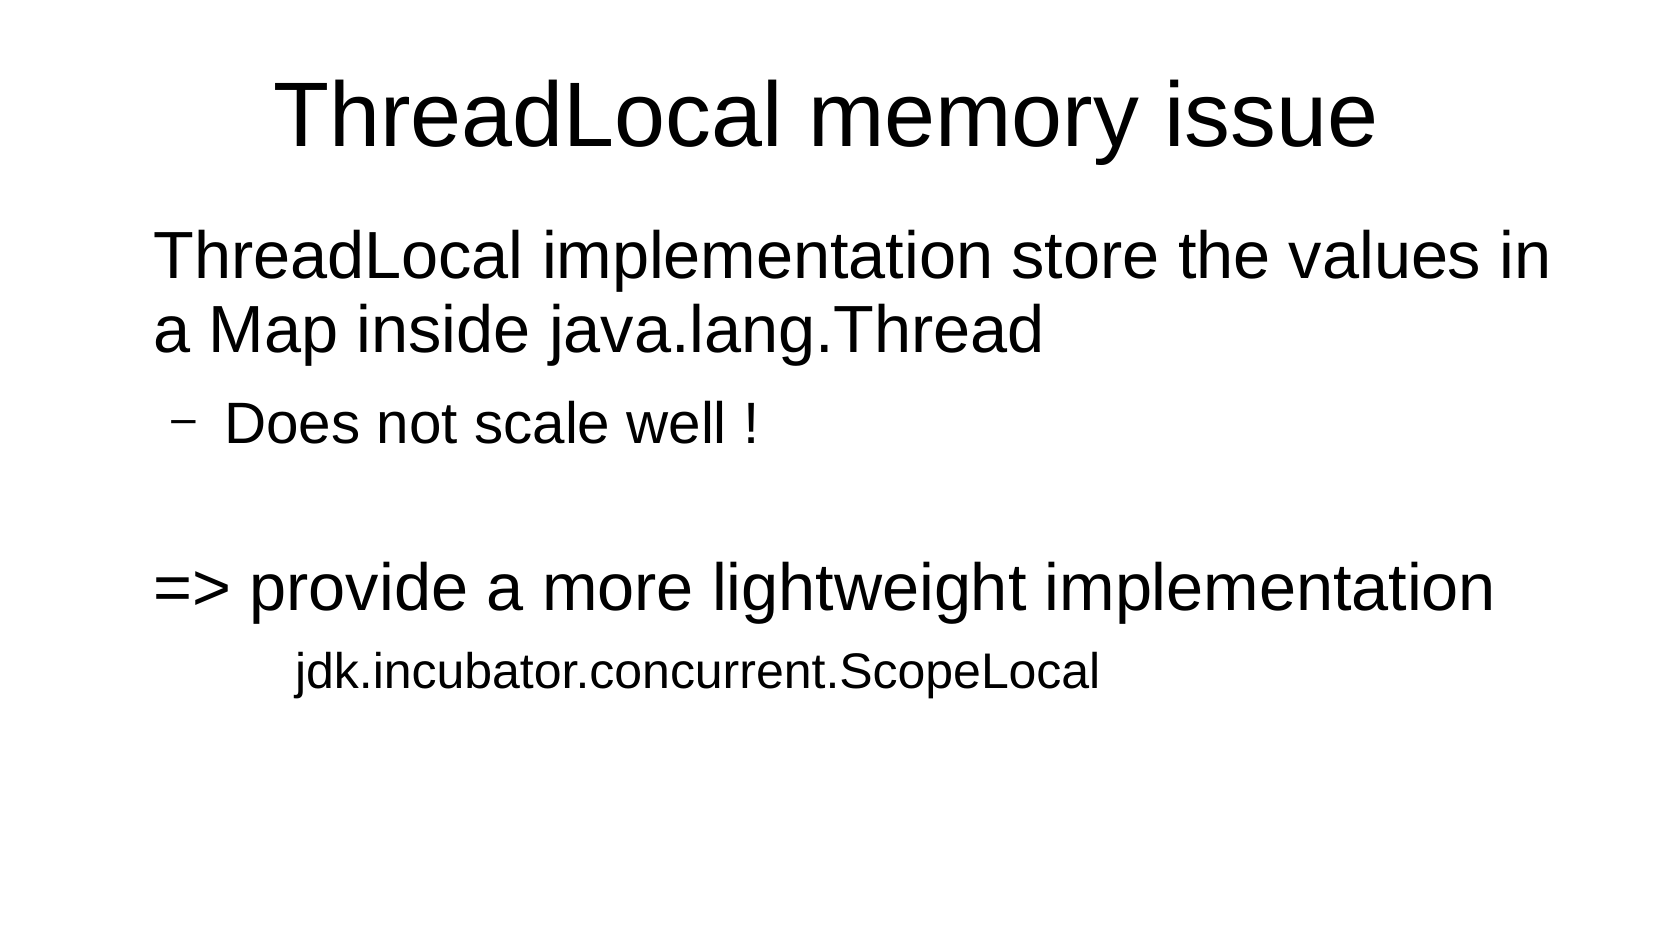

# ThreadLocal memory issue
ThreadLocal implementation store the values in a Map inside java.lang.Thread
Does not scale well !
=> provide a more lightweight implementation
jdk.incubator.concurrent.ScopeLocal